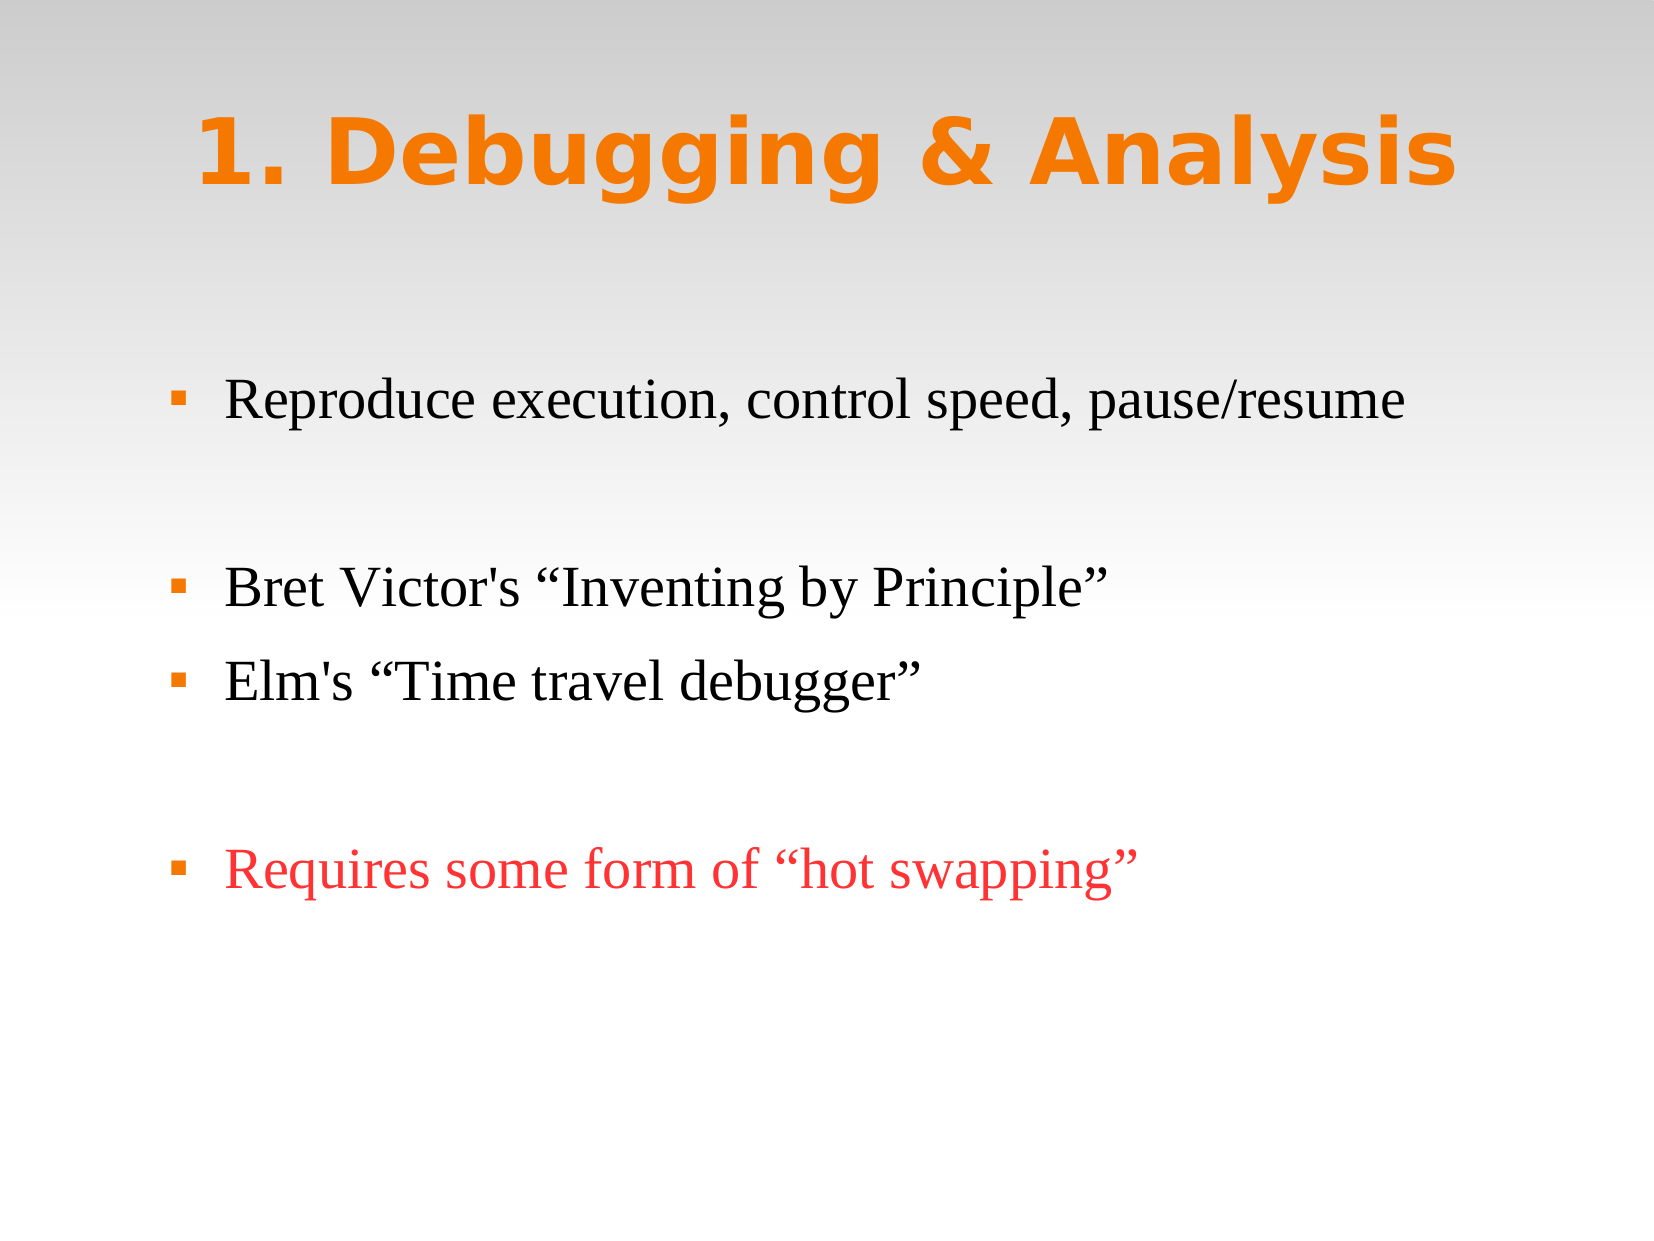

# 1. Debugging & Analysis
Reproduce execution, control speed, pause/resume
Bret Victor's “Inventing by Principle”
Elm's “Time travel debugger”
Requires some form of “hot swapping”